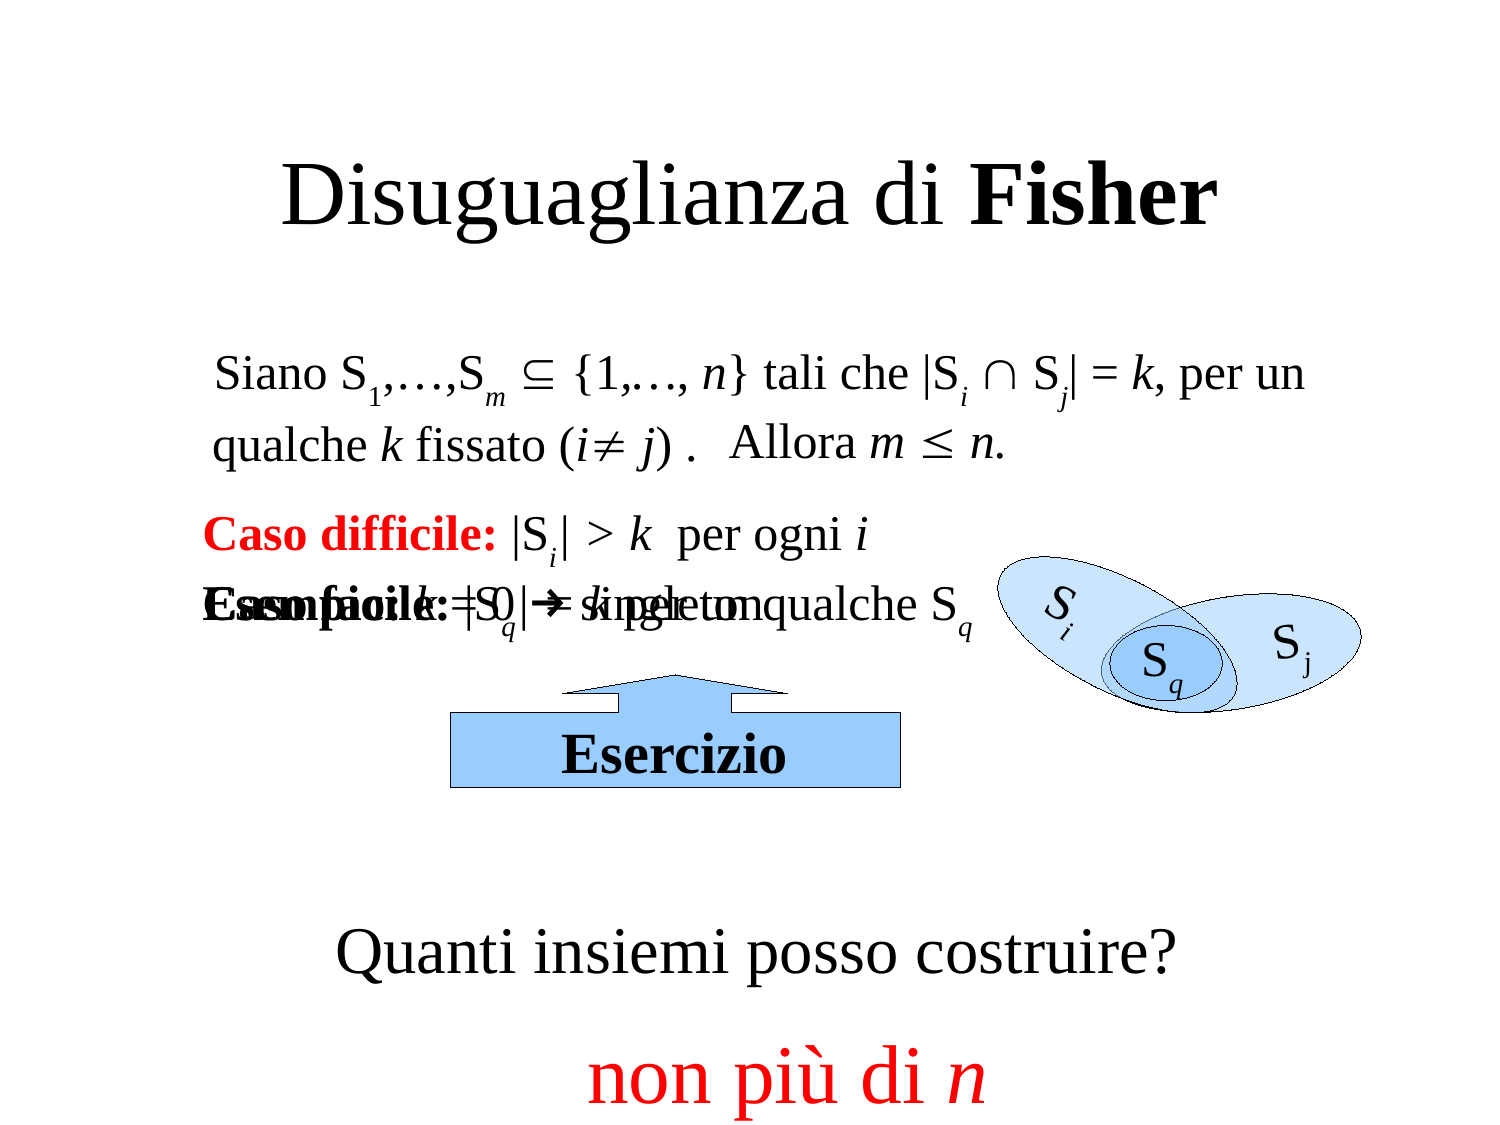

# Disuguaglianza di Fisher
Siano S1,…,Sm  {1,…, n} tali che |Si  Sj| = k, per un qualche k fissato (i≠ j) .
Allora m ≤ n.
Caso difficile: |Si| > k per ogni i
Si
Sj
Sq
Caso facile: |Sq| = k per un qualche Sq
Esempio: k = 0 → singleton
Esercizio
Quanti insiemi posso costruire?
non più di n